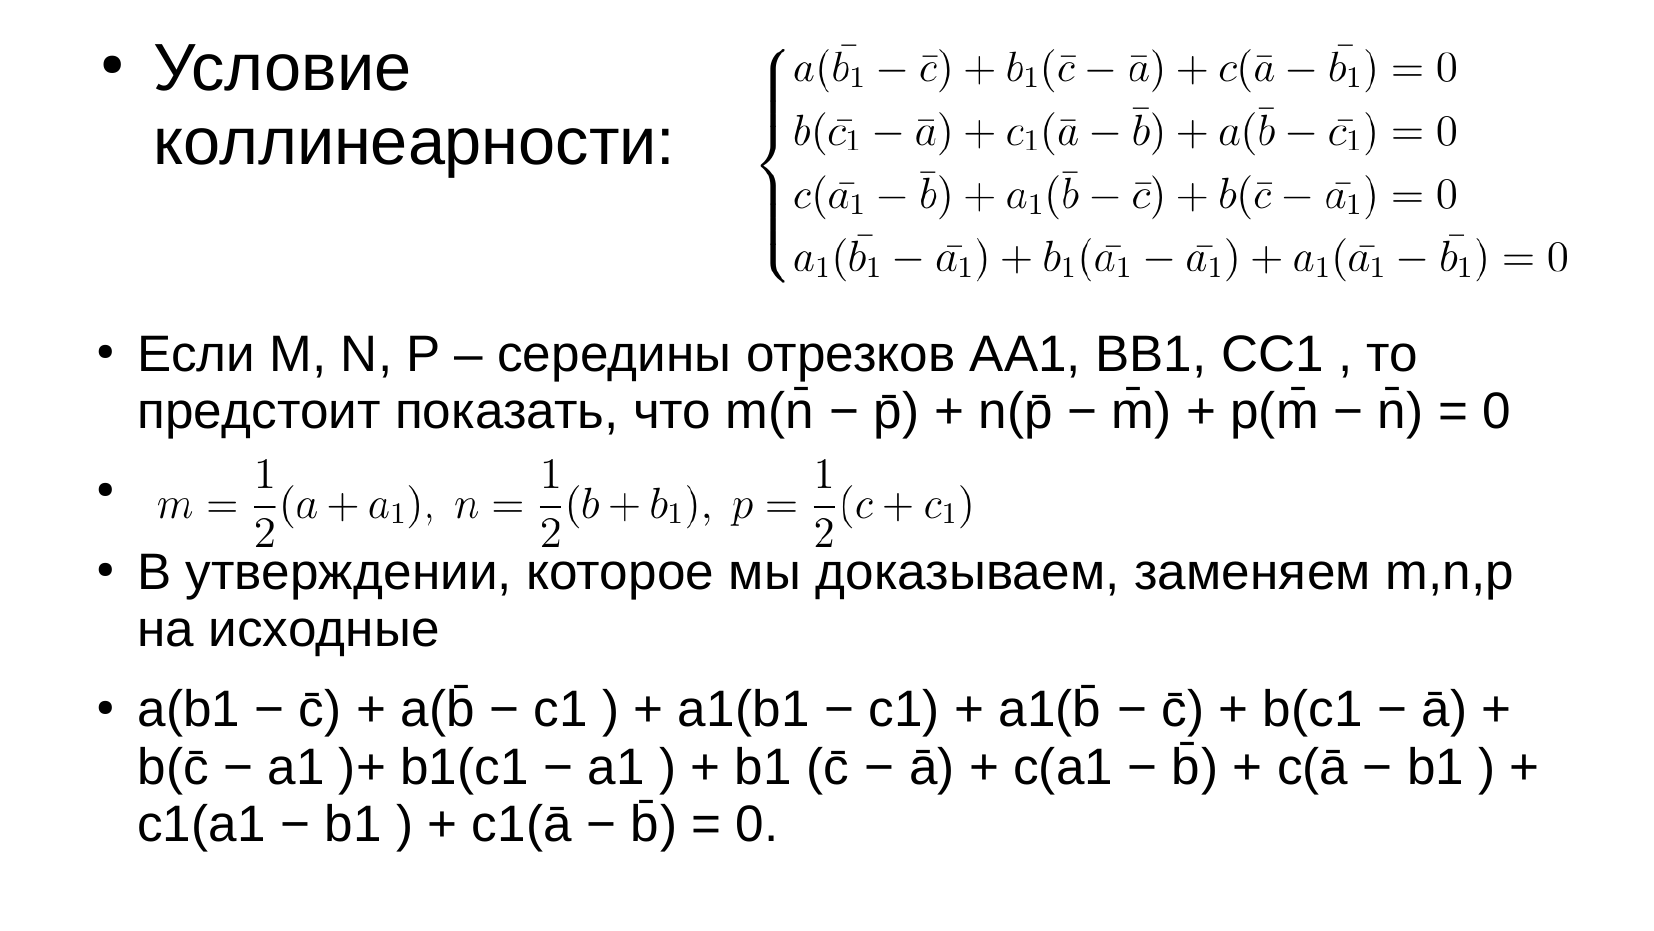

# Условие коллинеарности:
Если M, N, P – середины отрезков AA1, BB1, CC1 , то предстоит показать, что m(n̄ − p̄) + n(p̄ − m̄) + p(m̄ − n̄) = 0
В утверждении, которое мы доказываем, заменяем m,n,p на исходные
a(b1 − c̄) + a(b̄ − c1 ) + a1(b1 − c1) + a1(b̄ − c̄) + b(c1 − ā) + b(c̄ − a1 )+ b1(c1 − a1 ) + b1 (c̄ − ā) + c(a1 − b̄) + c(ā − b1 ) + c1(a1 − b1 ) + c1(ā − b̄) = 0.